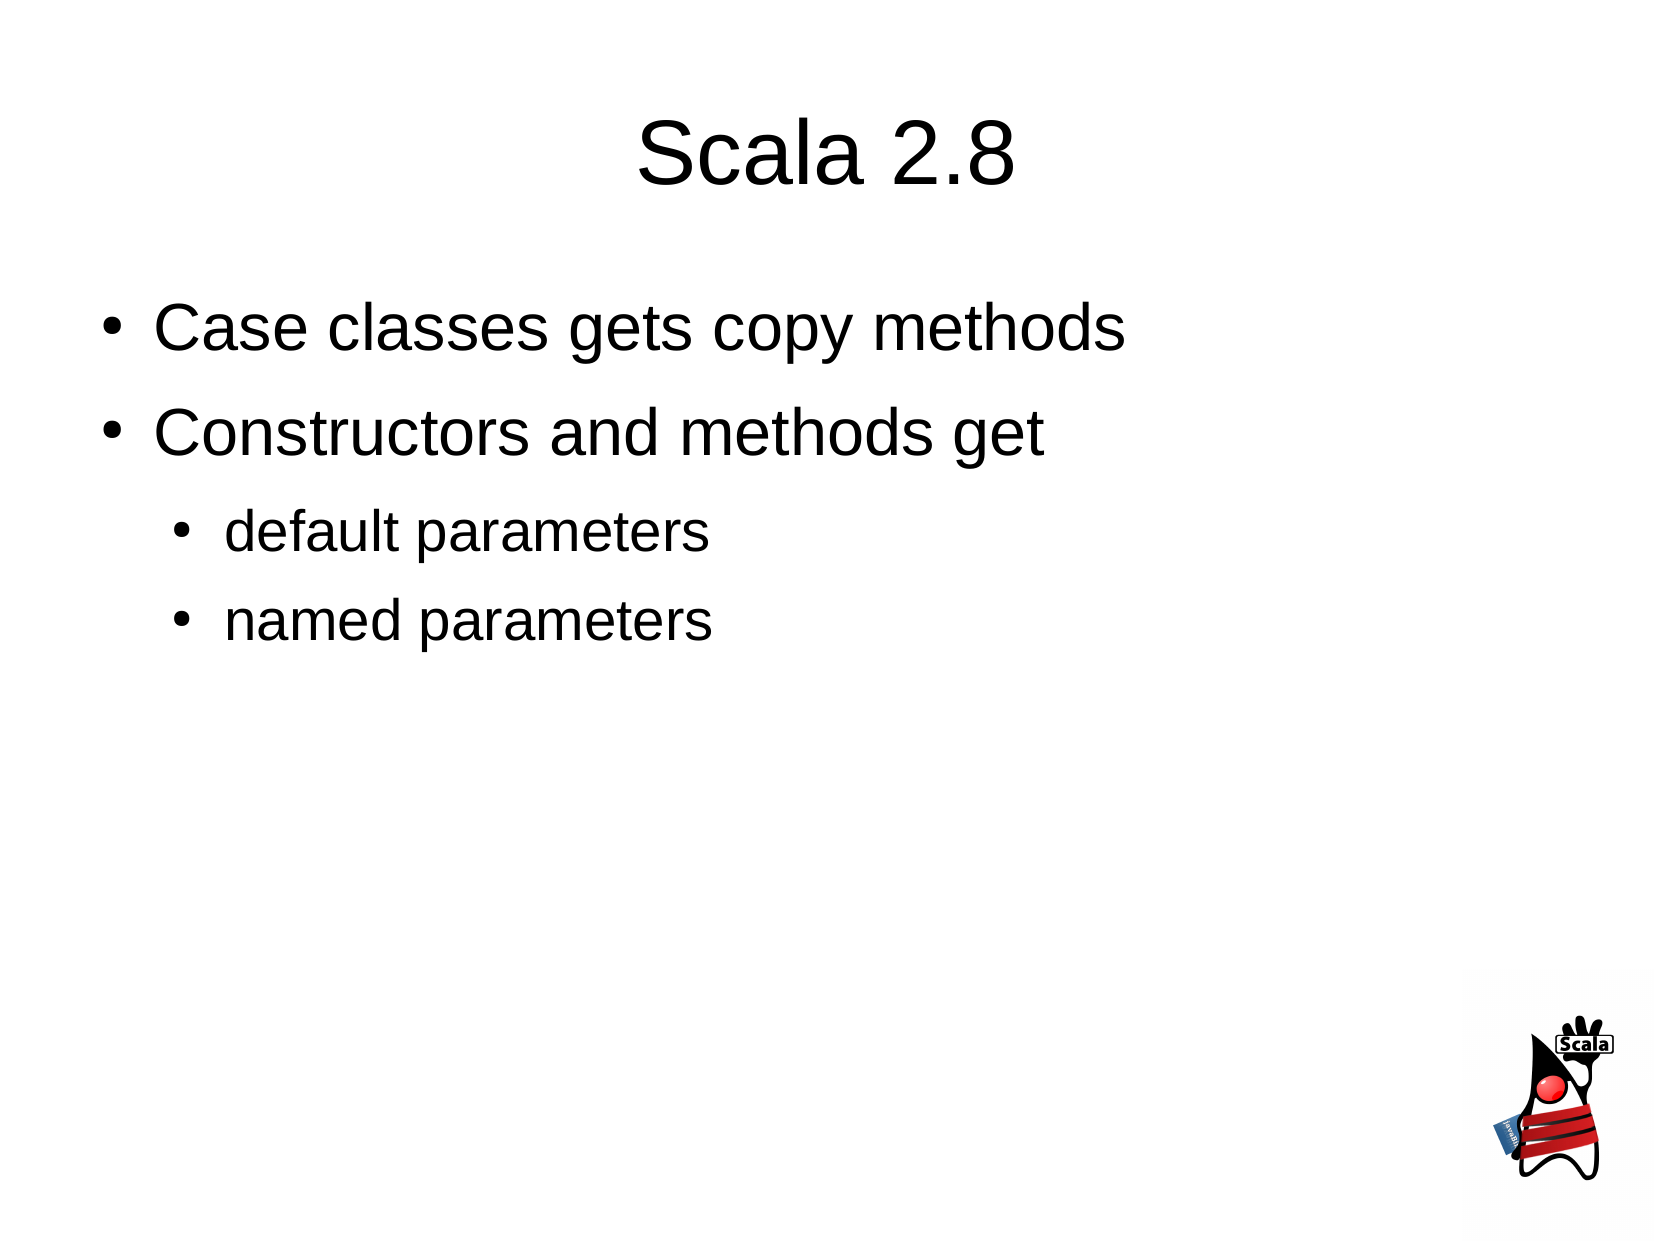

# Scala 2.8
Case classes gets copy methods
Constructors and methods get
default parameters
named parameters